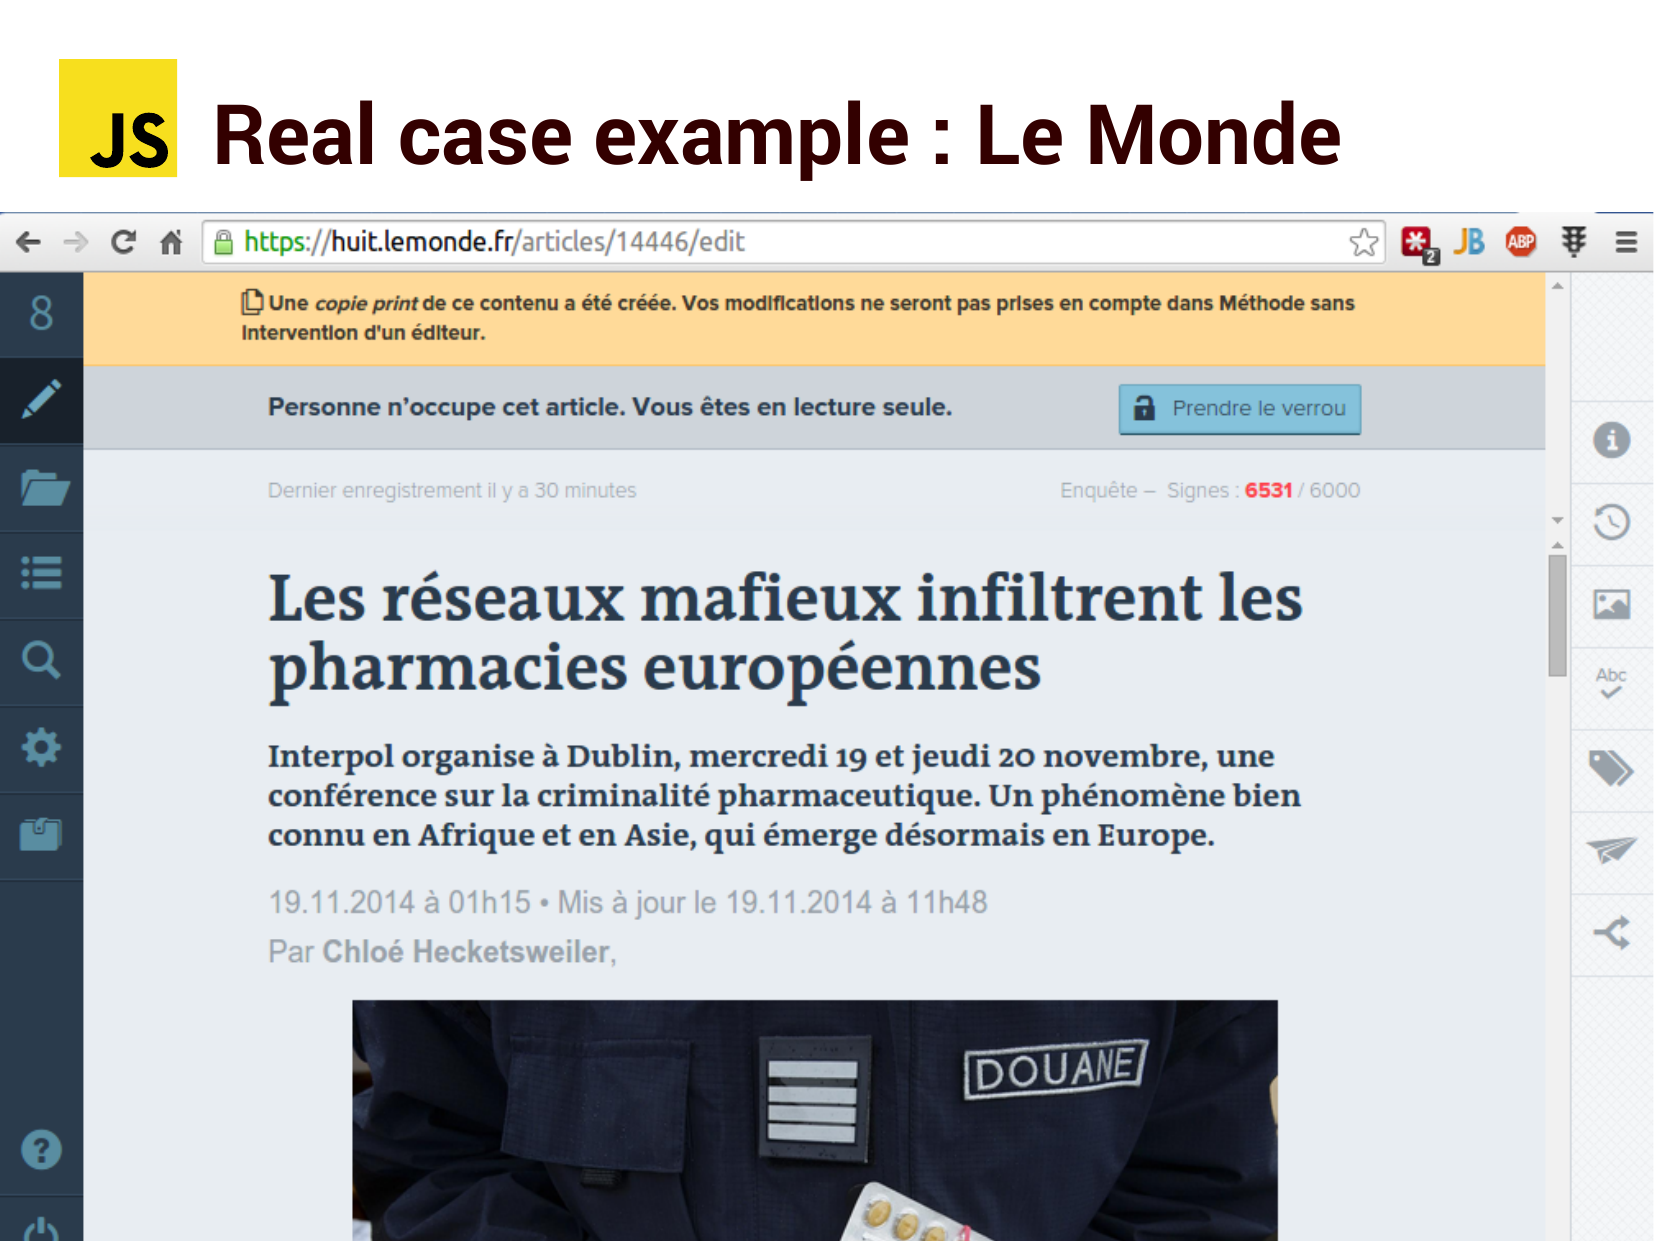

# Real case example : Le Monde